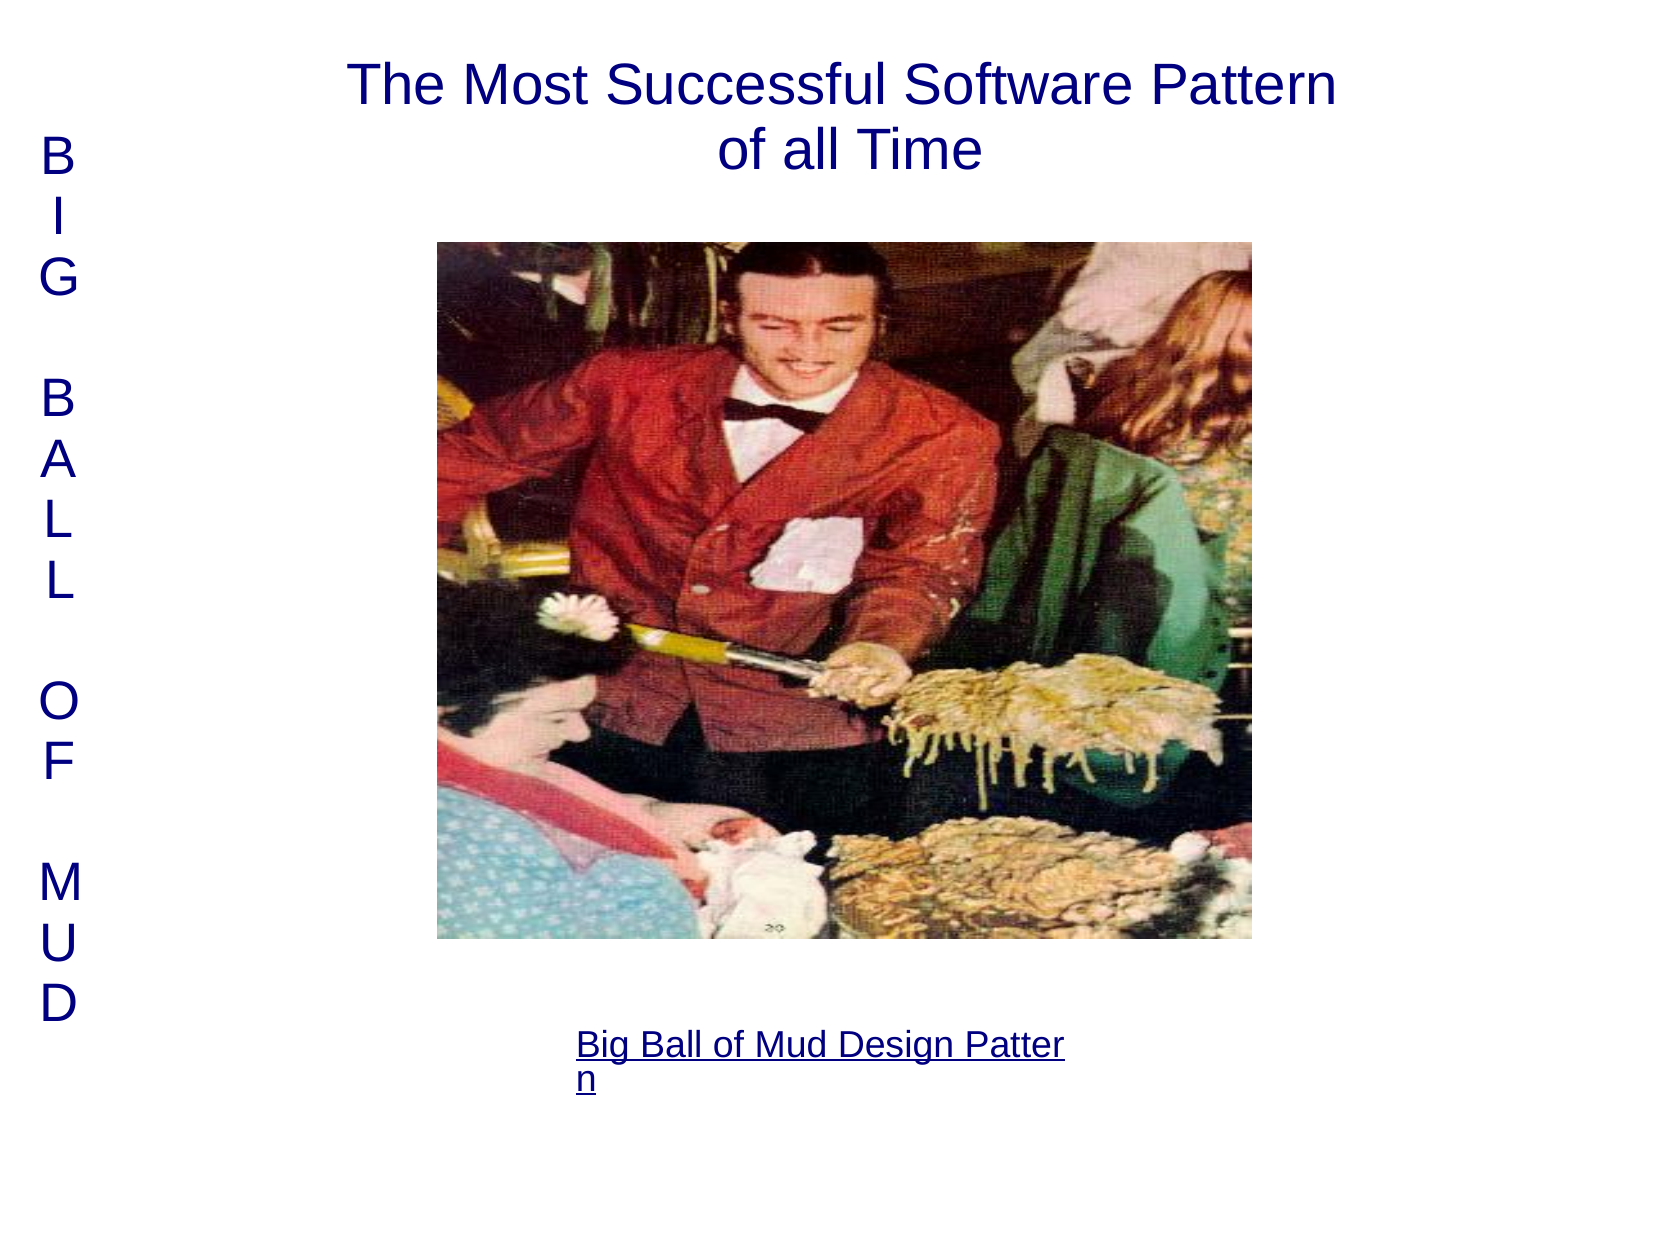

The Most Successful Software Pattern
of all Time
BIG BALL
OF
 MUD
Big Ball of Mud Design Pattern